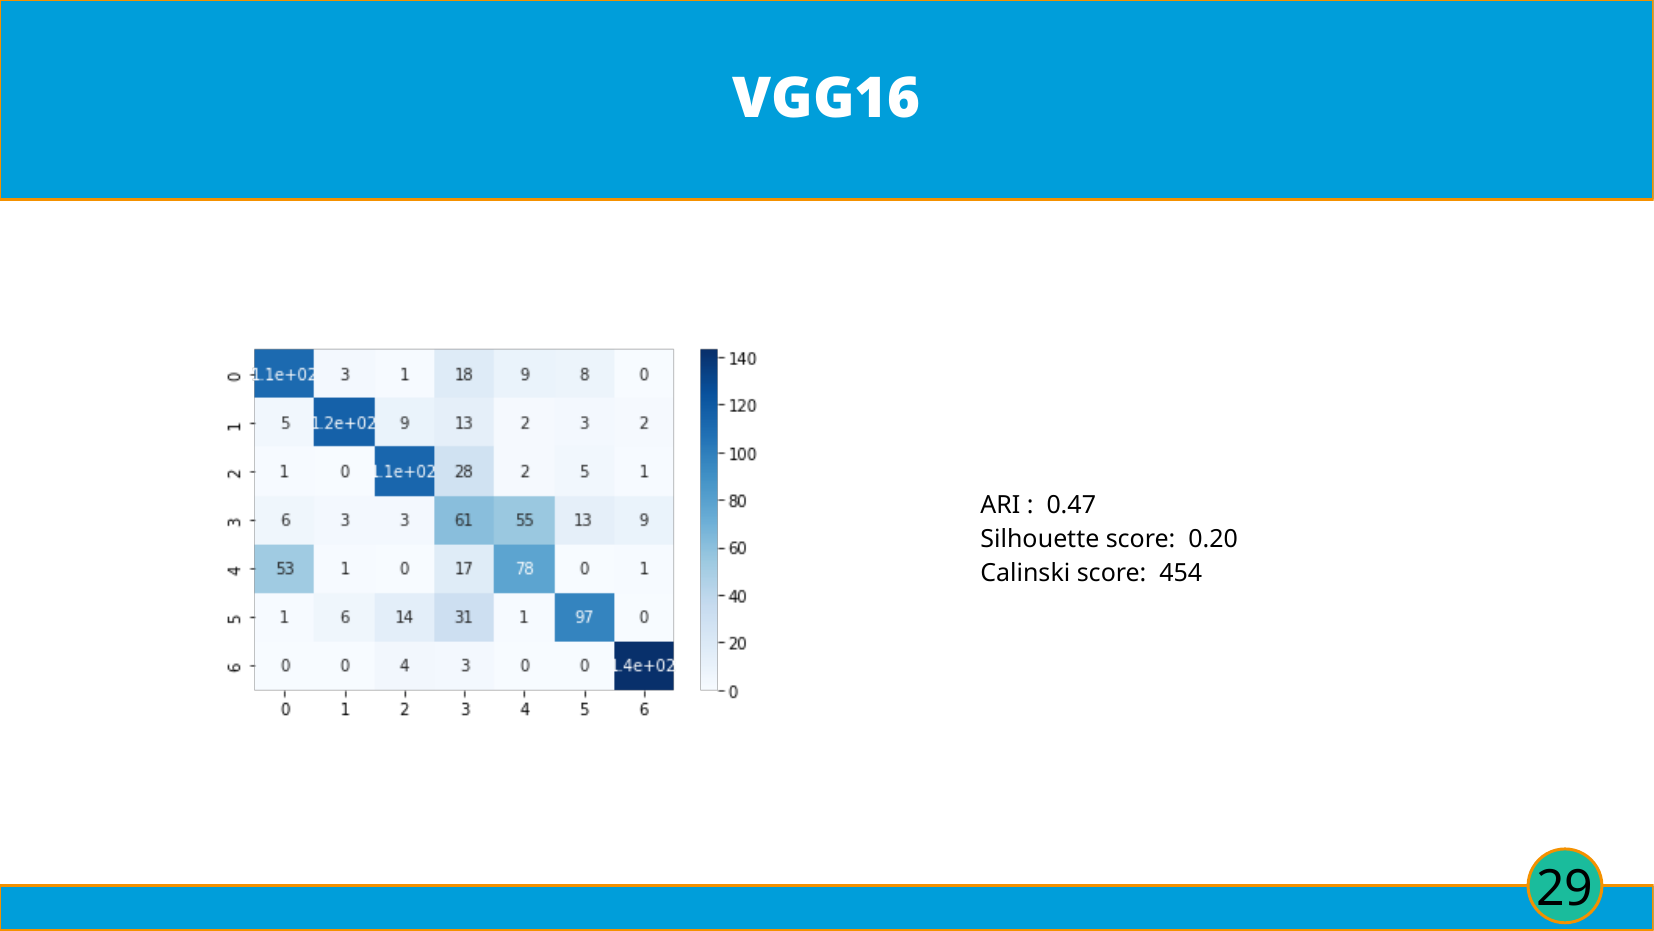

# VGG16
ARI : 0.47
Silhouette score: 0.20
Calinski score: 454